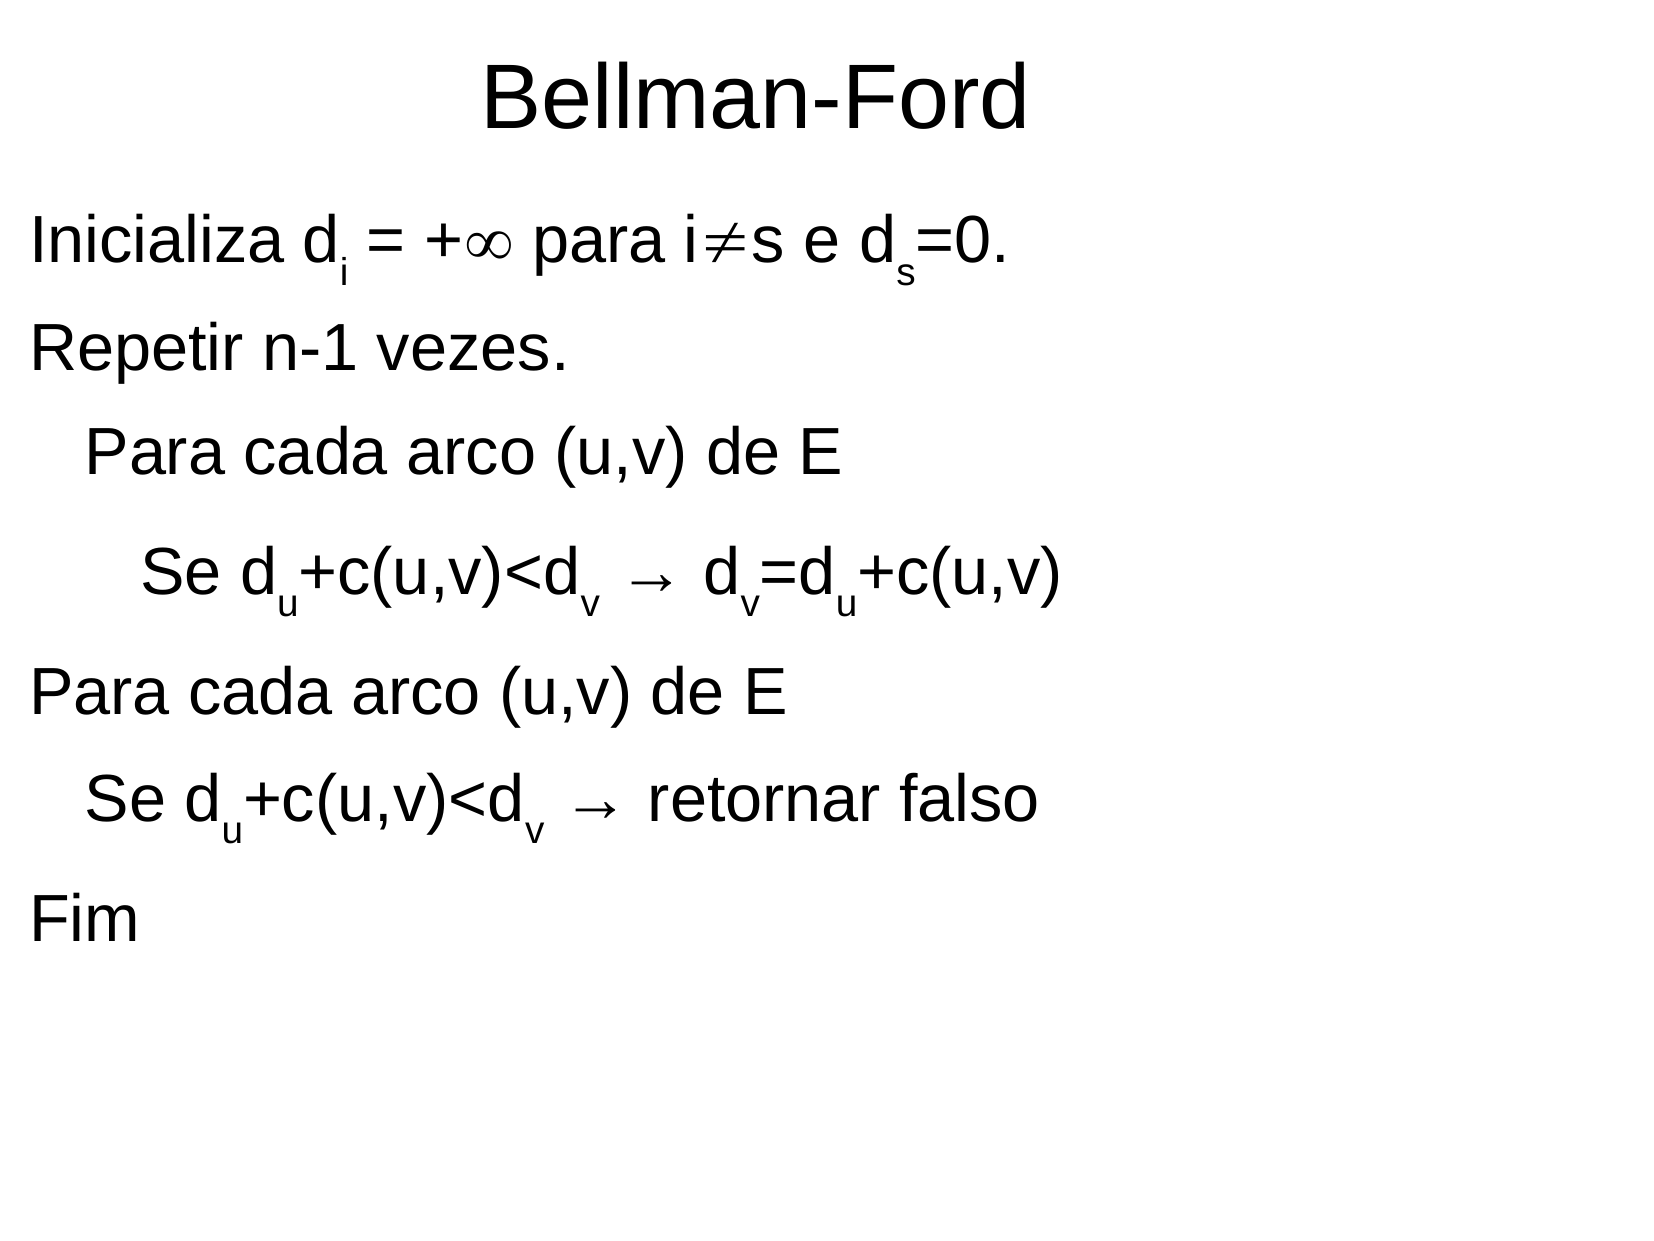

# Bellman-Ford
Inicializa di = + para is e ds=0.
Repetir n-1 vezes.
 Para cada arco (u,v) de E
 Se du+c(u,v)<dv → dv=du+c(u,v)‏
Para cada arco (u,v) de E
 Se du+c(u,v)<dv → retornar falso
Fim